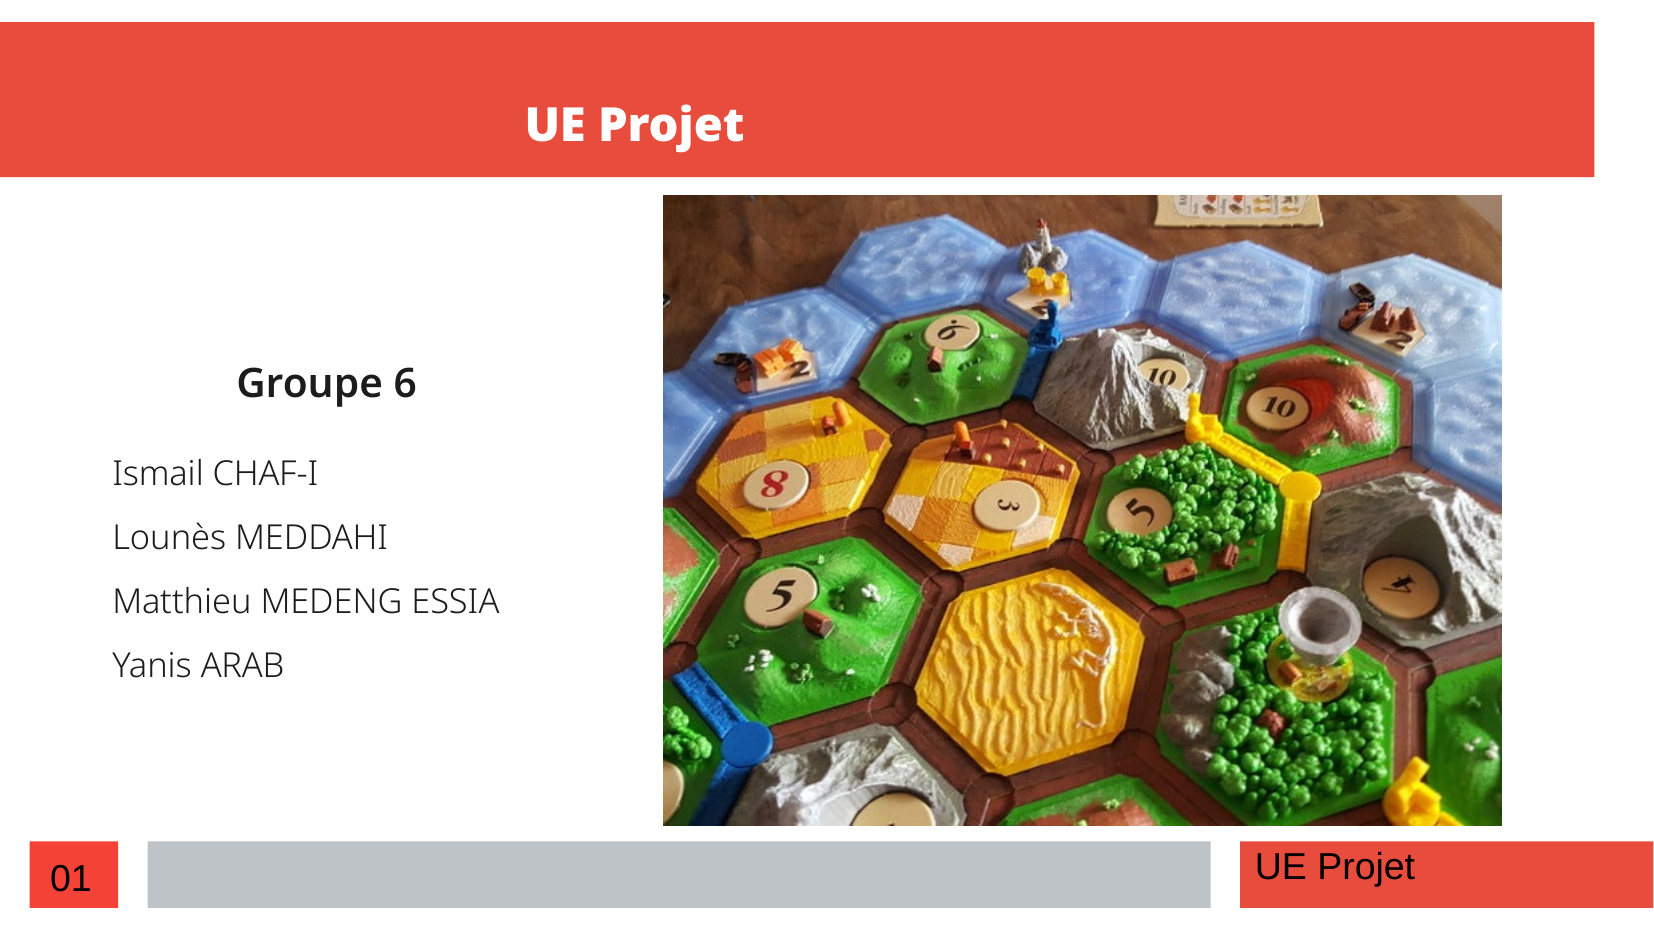

# UE Projet
Groupe 6
Ismail CHAF-I
Lounès MEDDAHI
Matthieu MEDENG ESSIA
Yanis ARAB
UE Projet
01